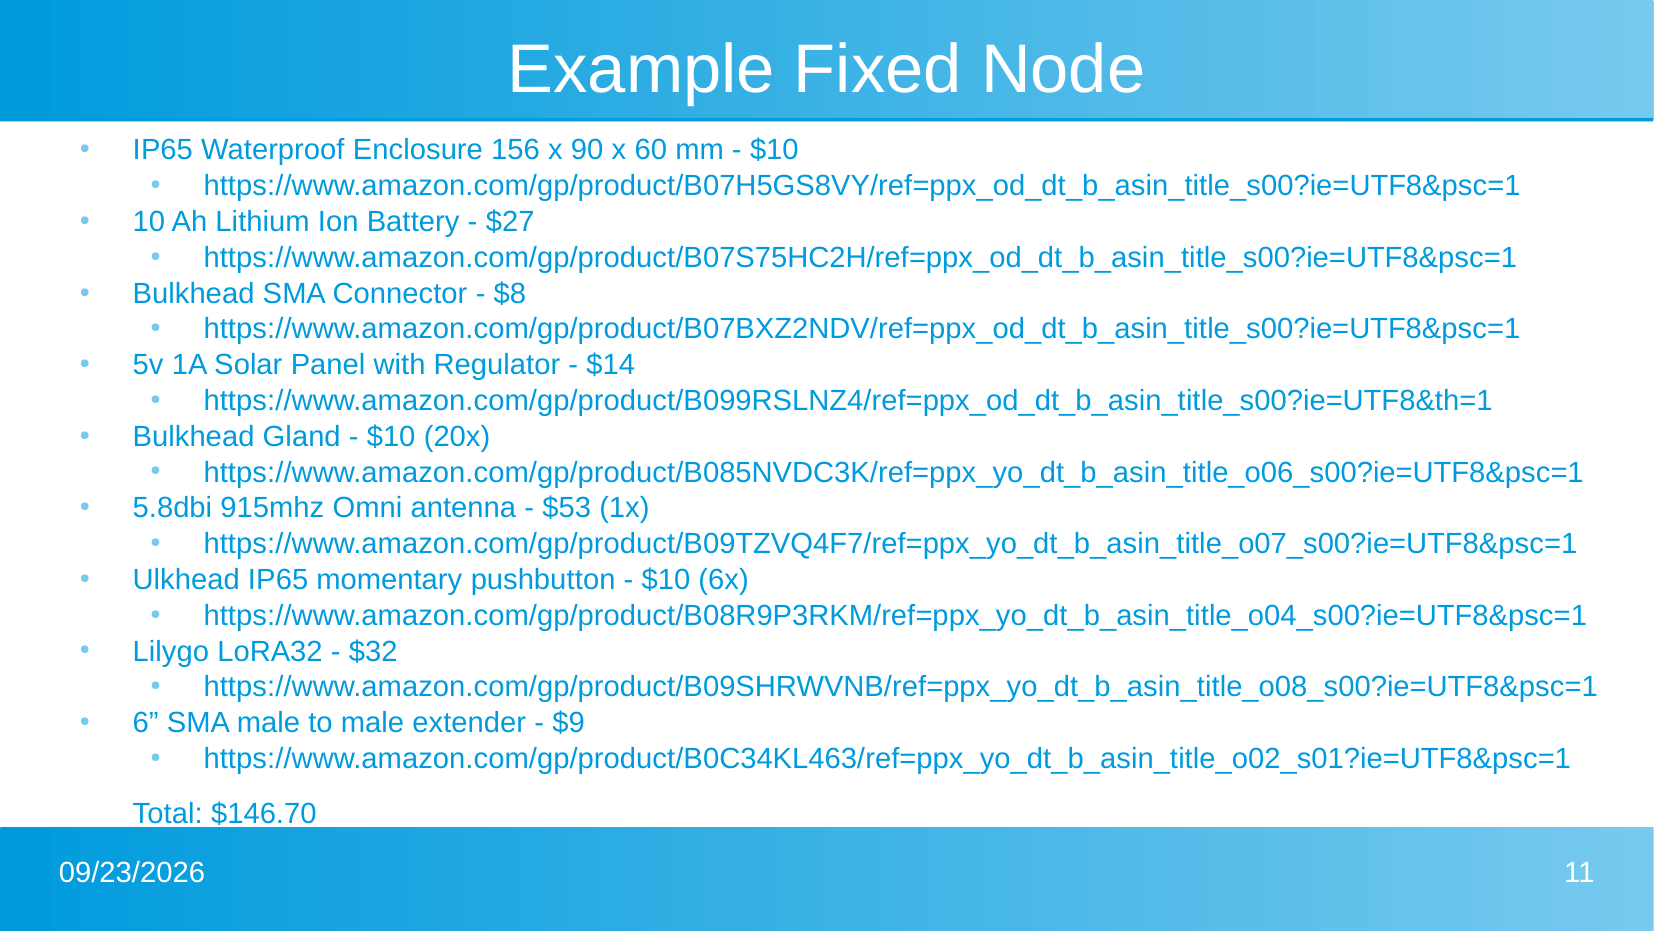

# Example Fixed Node
IP65 Waterproof Enclosure 156 x 90 x 60 mm - $10
https://www.amazon.com/gp/product/B07H5GS8VY/ref=ppx_od_dt_b_asin_title_s00?ie=UTF8&psc=1
10 Ah Lithium Ion Battery - $27
https://www.amazon.com/gp/product/B07S75HC2H/ref=ppx_od_dt_b_asin_title_s00?ie=UTF8&psc=1
Bulkhead SMA Connector - $8
https://www.amazon.com/gp/product/B07BXZ2NDV/ref=ppx_od_dt_b_asin_title_s00?ie=UTF8&psc=1
5v 1A Solar Panel with Regulator - $14
https://www.amazon.com/gp/product/B099RSLNZ4/ref=ppx_od_dt_b_asin_title_s00?ie=UTF8&th=1
Bulkhead Gland - $10 (20x)
https://www.amazon.com/gp/product/B085NVDC3K/ref=ppx_yo_dt_b_asin_title_o06_s00?ie=UTF8&psc=1
5.8dbi 915mhz Omni antenna - $53 (1x)
https://www.amazon.com/gp/product/B09TZVQ4F7/ref=ppx_yo_dt_b_asin_title_o07_s00?ie=UTF8&psc=1
Ulkhead IP65 momentary pushbutton - $10 (6x)
https://www.amazon.com/gp/product/B08R9P3RKM/ref=ppx_yo_dt_b_asin_title_o04_s00?ie=UTF8&psc=1
Lilygo LoRA32 - $32
https://www.amazon.com/gp/product/B09SHRWVNB/ref=ppx_yo_dt_b_asin_title_o08_s00?ie=UTF8&psc=1
6” SMA male to male extender - $9
https://www.amazon.com/gp/product/B0C34KL463/ref=ppx_yo_dt_b_asin_title_o02_s01?ie=UTF8&psc=1
Total: $146.70
11